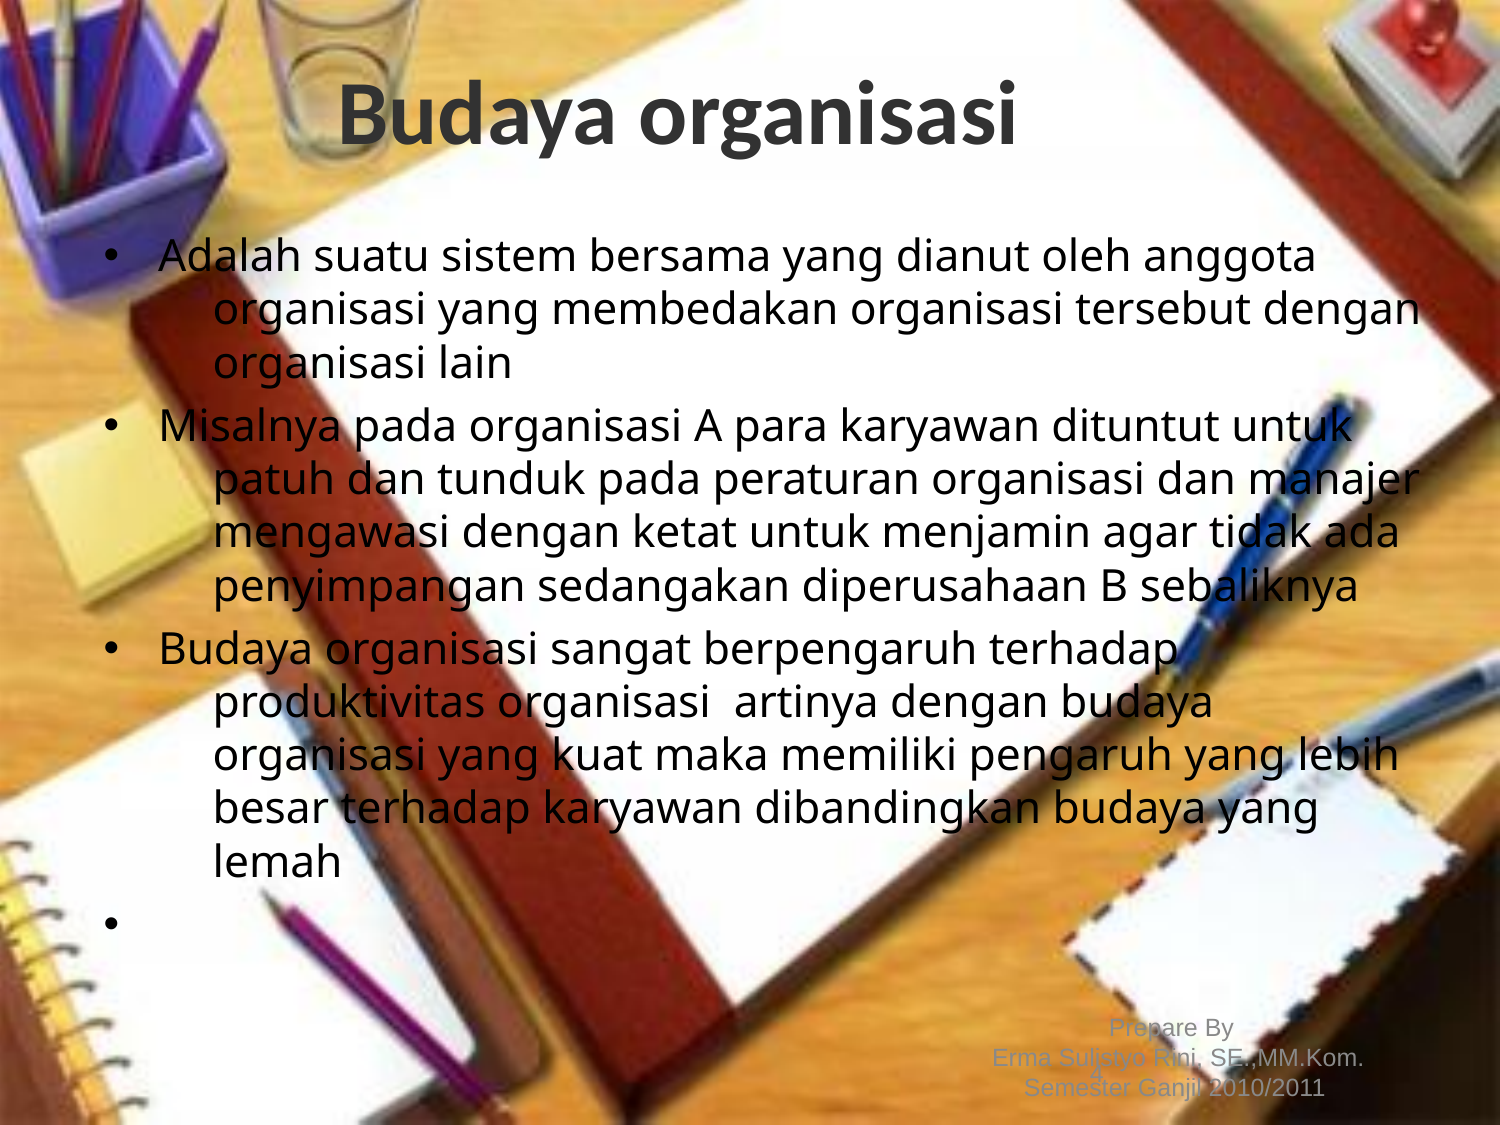

# Budaya organisasi
Adalah suatu sistem bersama yang dianut oleh anggota organisasi yang membedakan organisasi tersebut dengan organisasi lain
Misalnya pada organisasi A para karyawan dituntut untuk patuh dan tunduk pada peraturan organisasi dan manajer mengawasi dengan ketat untuk menjamin agar tidak ada penyimpangan sedangakan diperusahaan B sebaliknya
Budaya organisasi sangat berpengaruh terhadap produktivitas organisasi artinya dengan budaya organisasi yang kuat maka memiliki pengaruh yang lebih besar terhadap karyawan dibandingkan budaya yang lemah
Prepare By
 Erma Sulistyo Rini, SE.,MM.Kom. Semester Ganjil 2010/2011